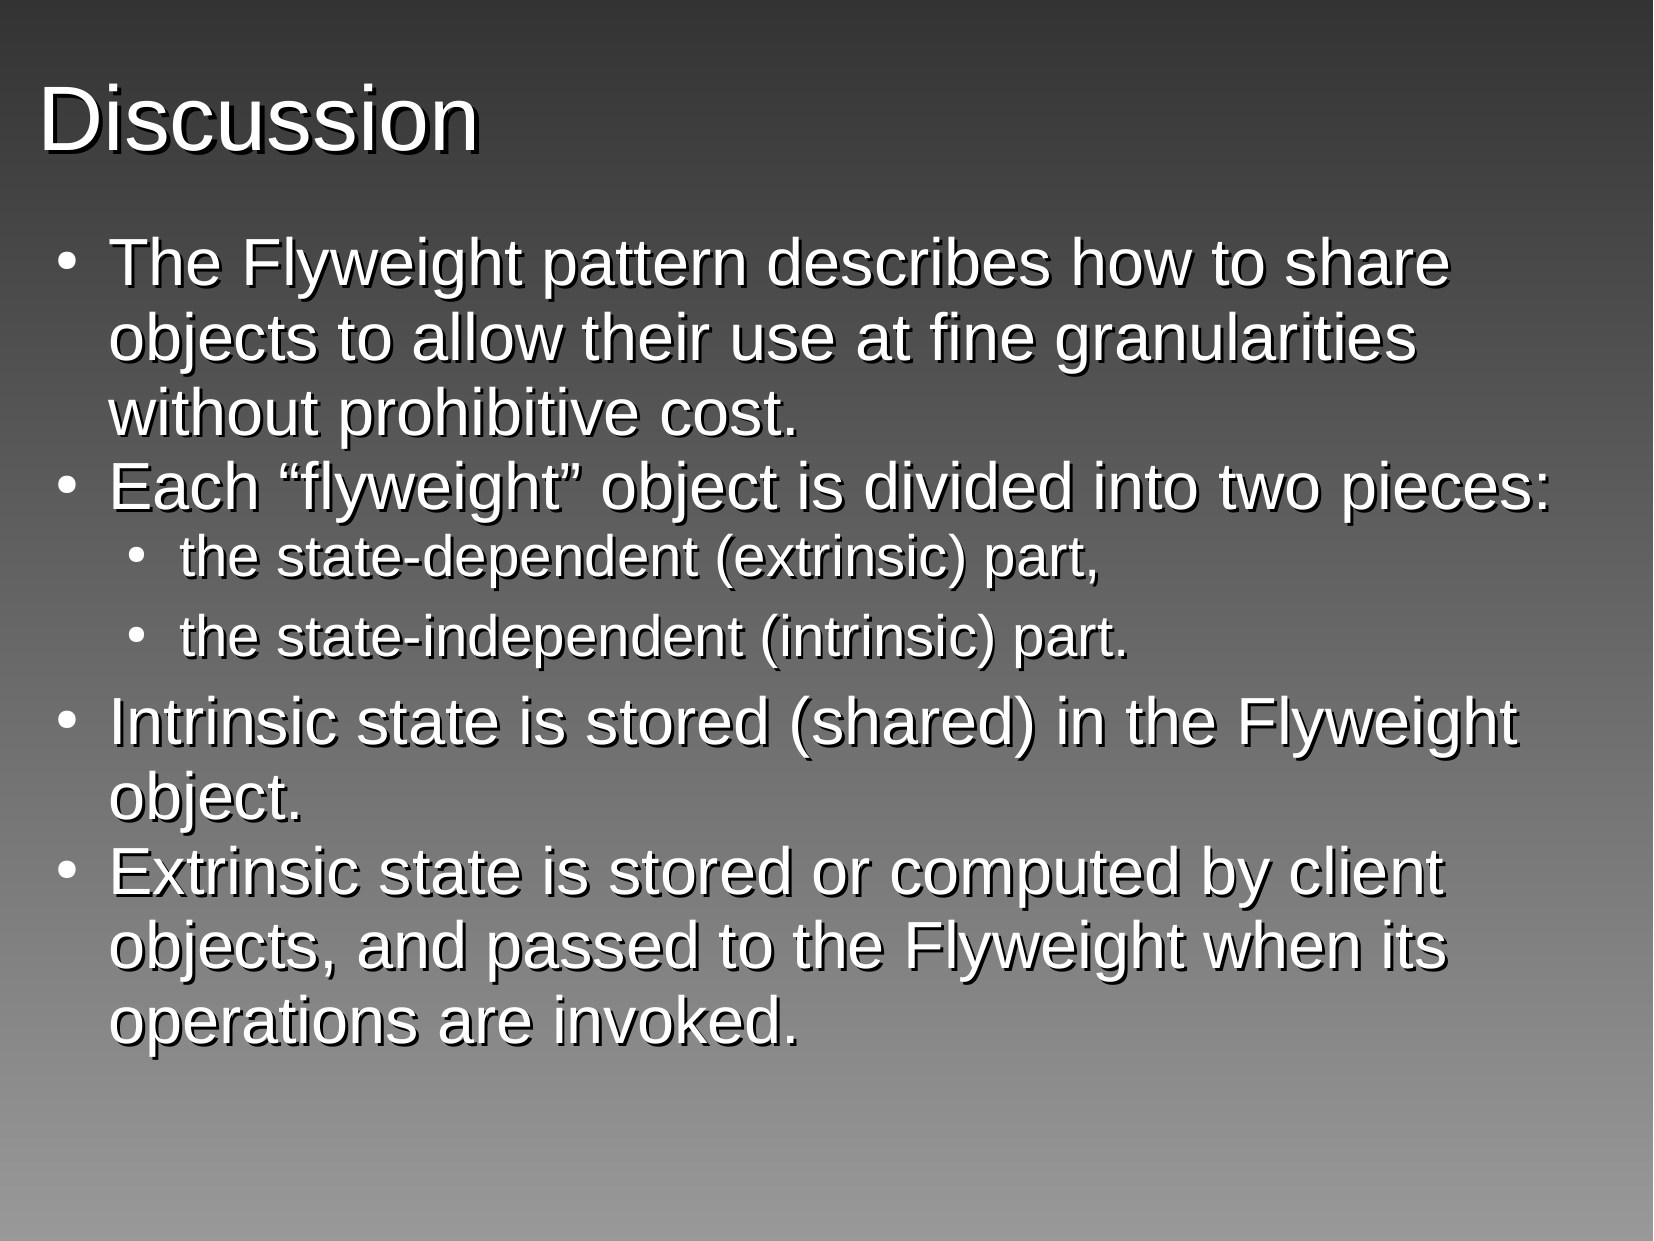

# Discussion
The Flyweight pattern describes how to share objects to allow their use at fine granularities without prohibitive cost.
Each “flyweight” object is divided into two pieces:
the state-dependent (extrinsic) part,
the state-independent (intrinsic) part.
Intrinsic state is stored (shared) in the Flyweight object.
Extrinsic state is stored or computed by client objects, and passed to the Flyweight when its operations are invoked.